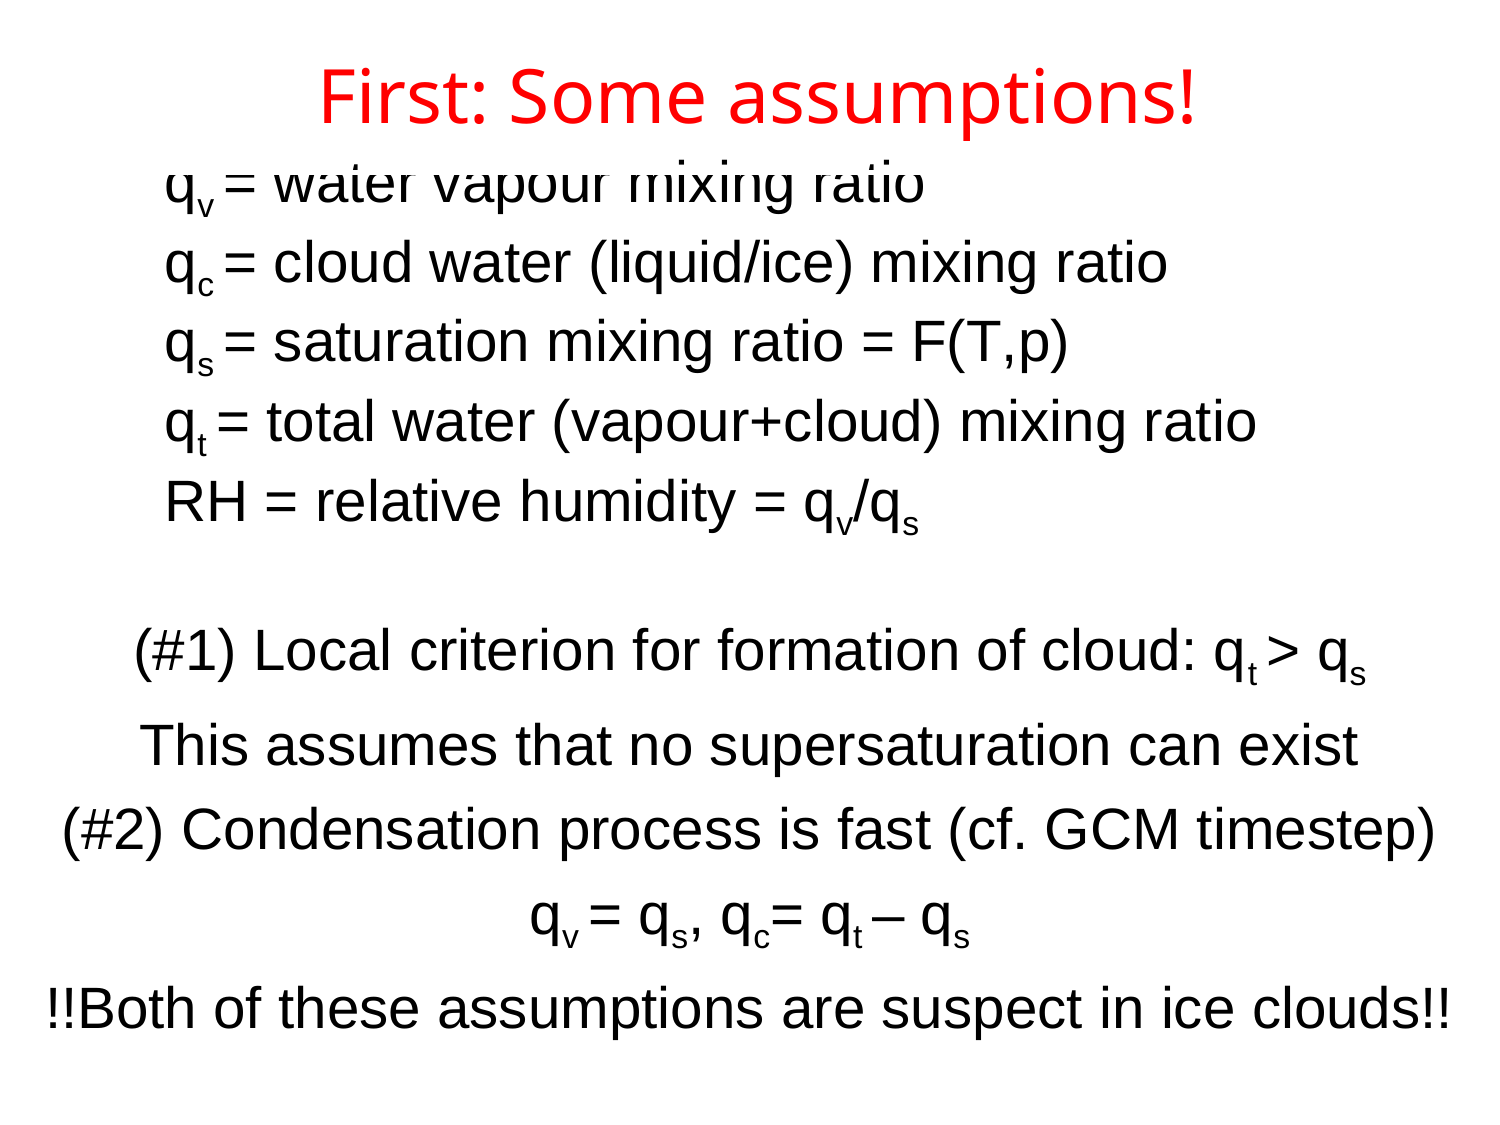

# First: Some assumptions!
	qv = water vapour mixing ratio
	qc = cloud water (liquid/ice) mixing ratio
	qs = saturation mixing ratio = F(T,p)‏
	qt = total water (vapour+cloud) mixing ratio
	RH = relative humidity = qv/qs
(#1) Local criterion for formation of cloud: qt > qs
This assumes that no supersaturation can exist
(#2) Condensation process is fast (cf. GCM timestep)‏
qv = qs, qc= qt – qs
!!Both of these assumptions are suspect in ice clouds!!